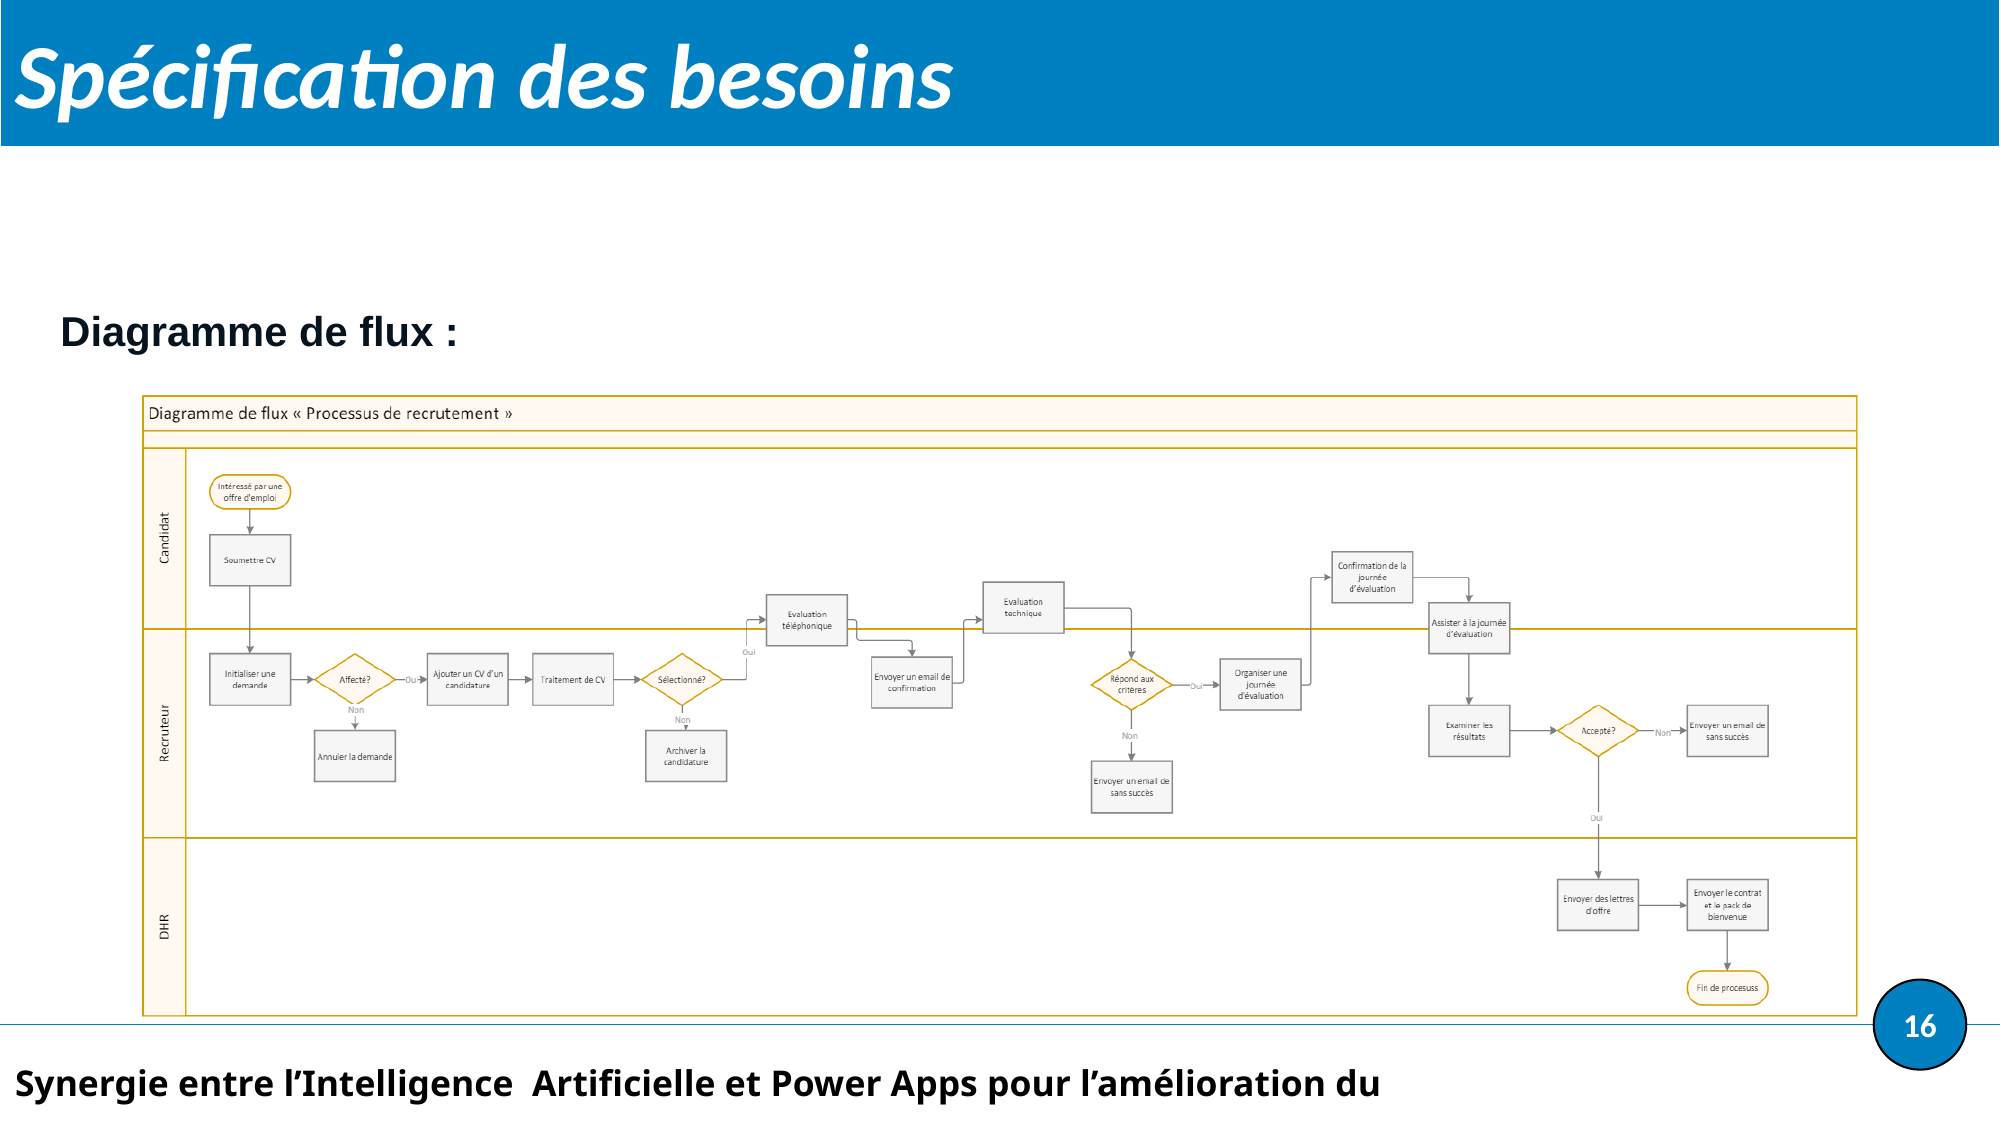

Spécification des besoins
Diagramme de flux :
16
Synergie entre l’Intelligence Artificielle et Power Apps pour l’amélioration du processus de recrutement